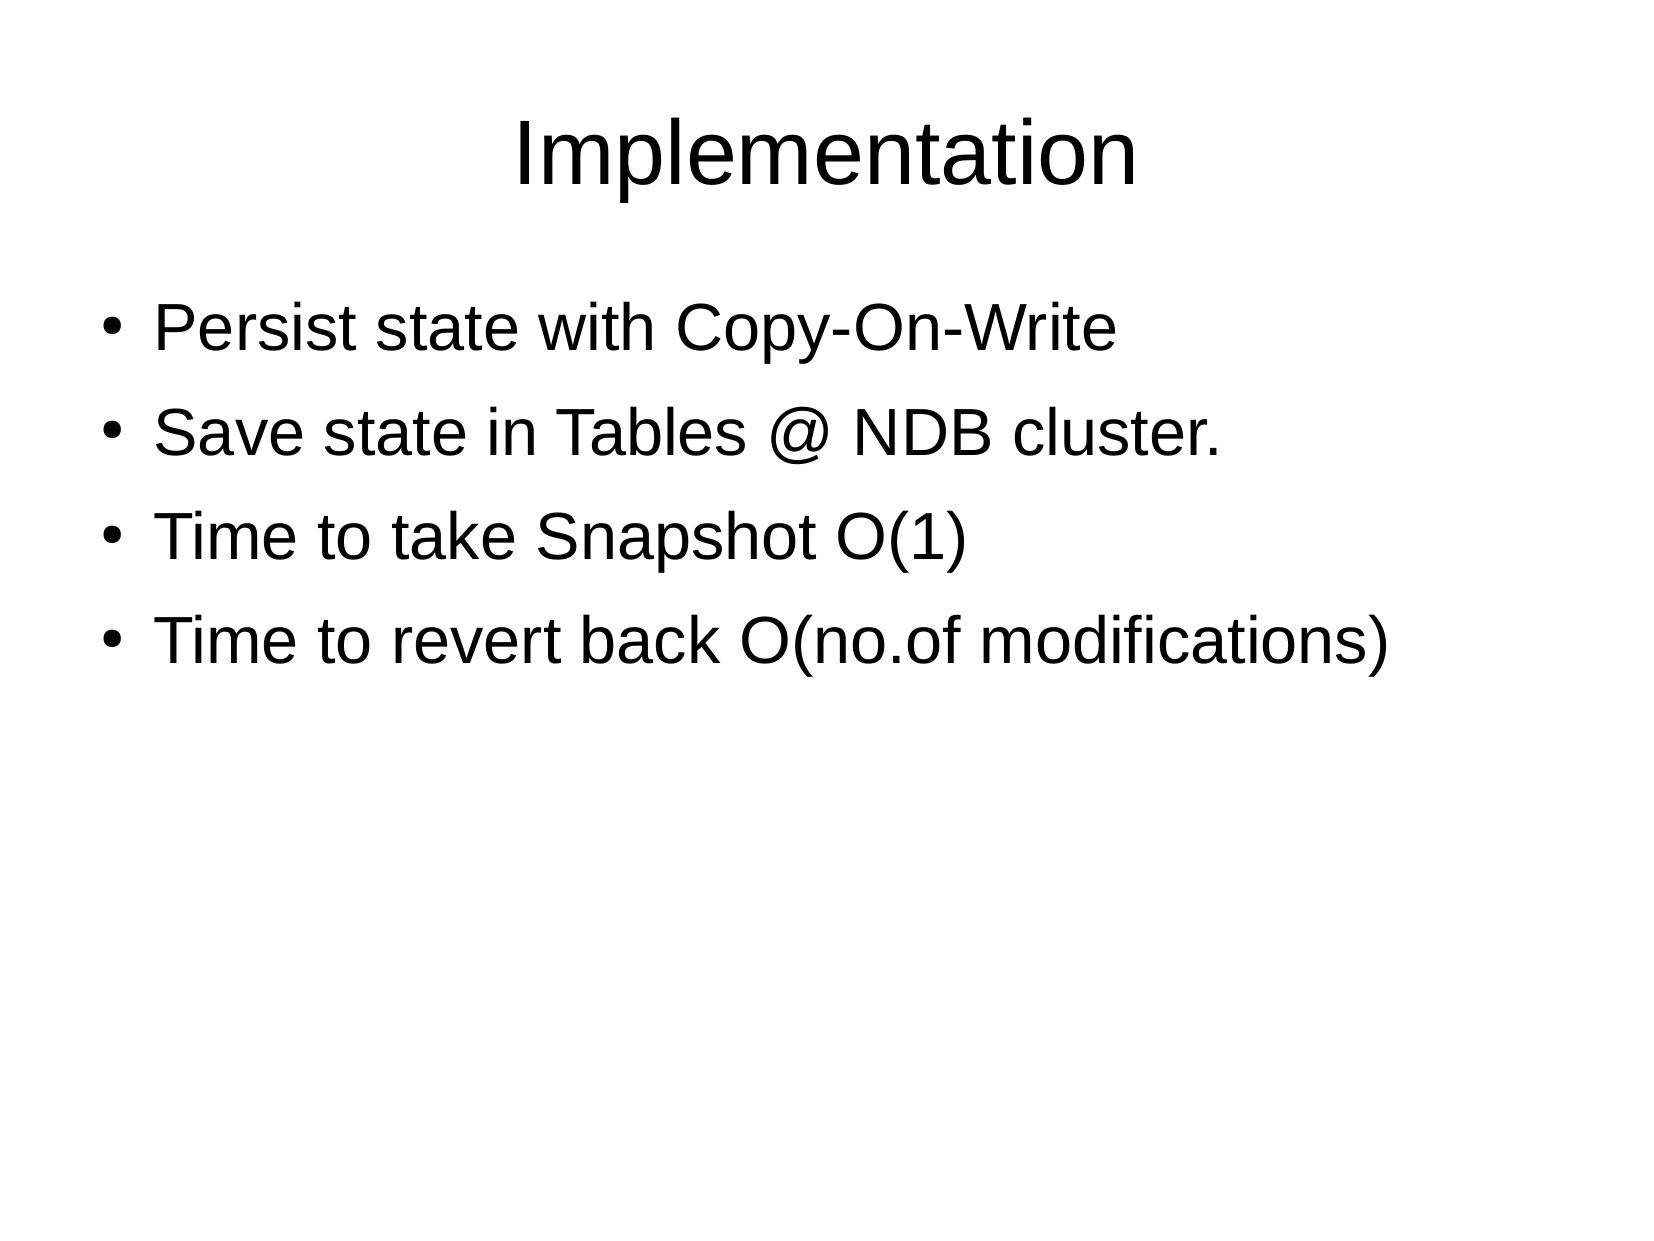

# Implementation
Persist state with Copy-On-Write
Save state in Tables @ NDB cluster.
Time to take Snapshot O(1)
Time to revert back O(no.of modifications)